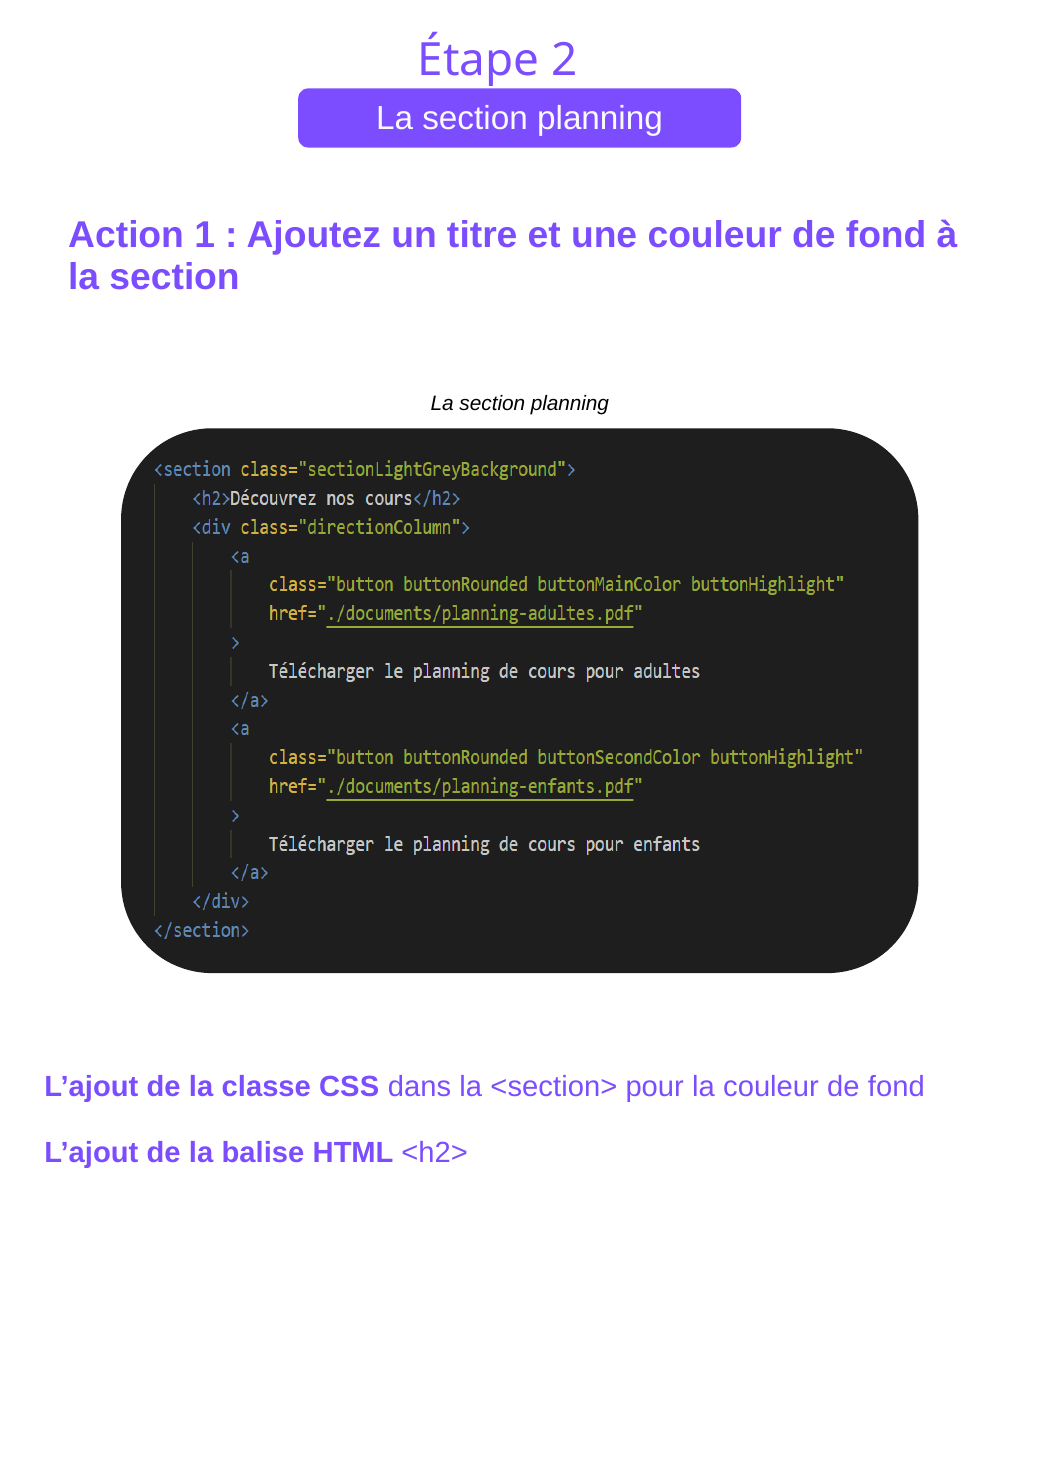

# Étape 2
La section planning
Action 1 : Ajoutez un titre et une couleur de fond à la section
La section planning
L’ajout de la classe CSS dans la <section> pour la couleur de fond
L’ajout de la balise HTML <h2>